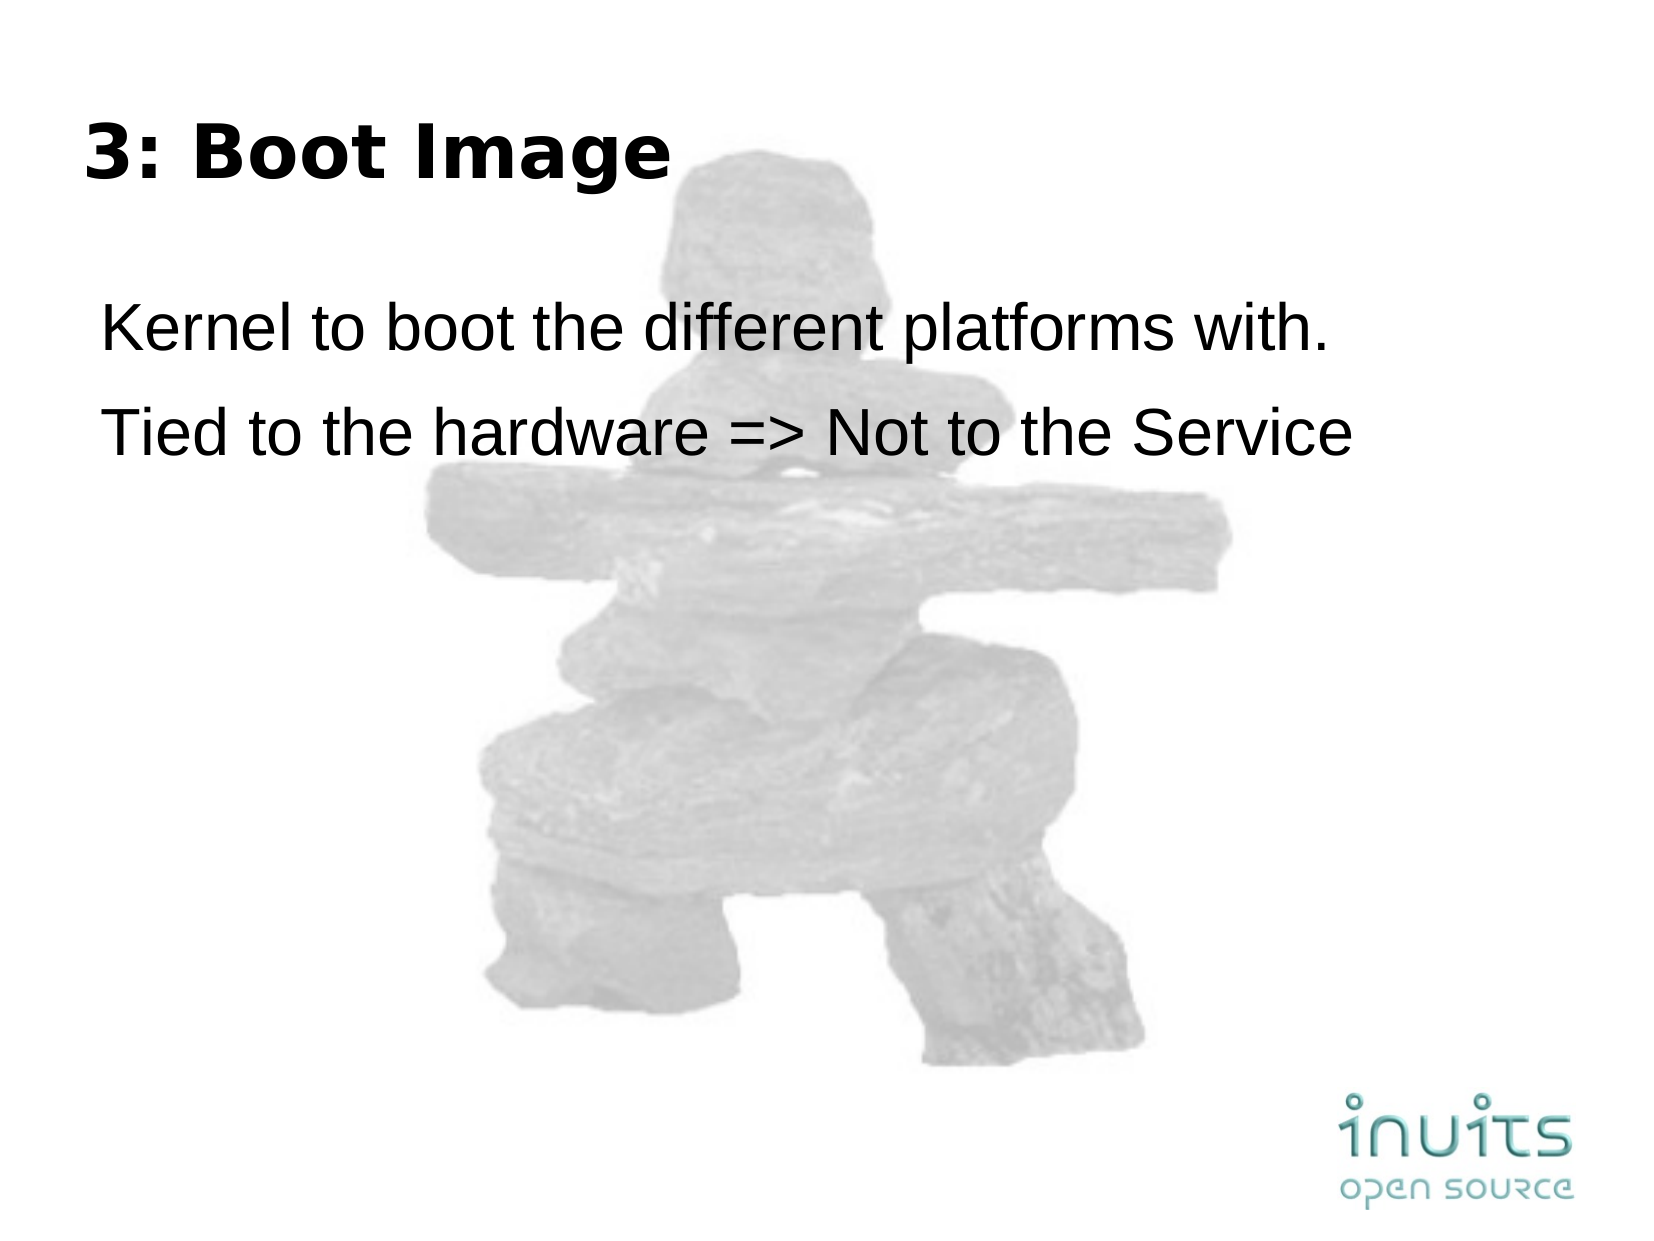

# 3: Boot Image
Kernel to boot the different platforms with.
Tied to the hardware => Not to the Service